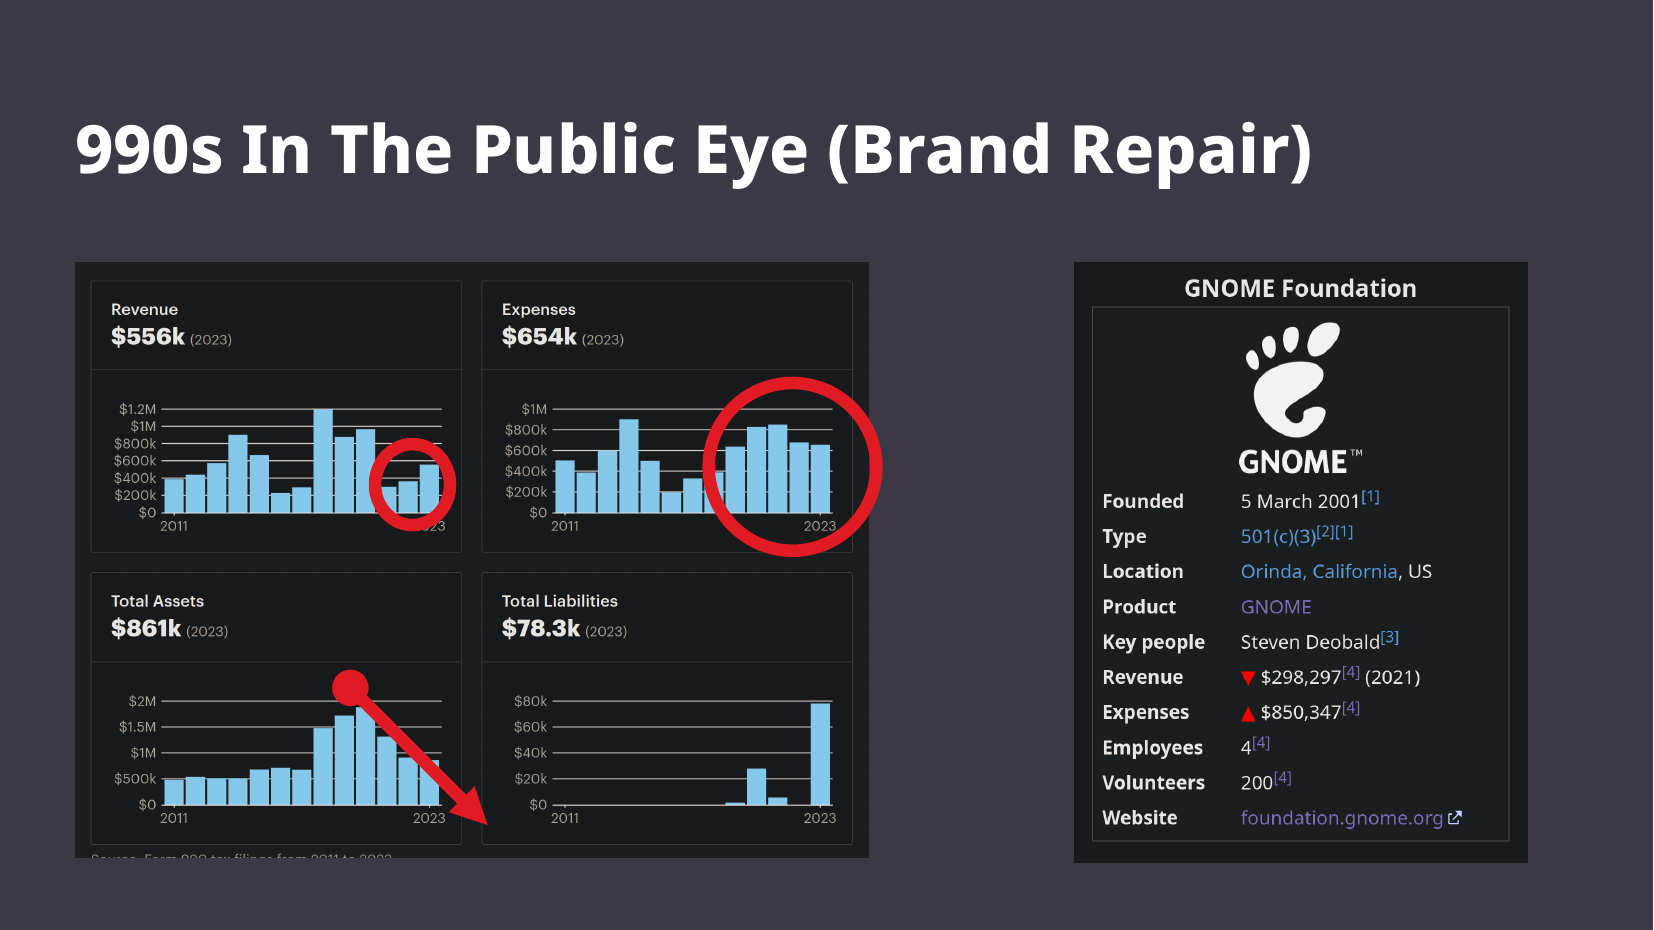

# 990s In The Public Eye (Brand Repair)